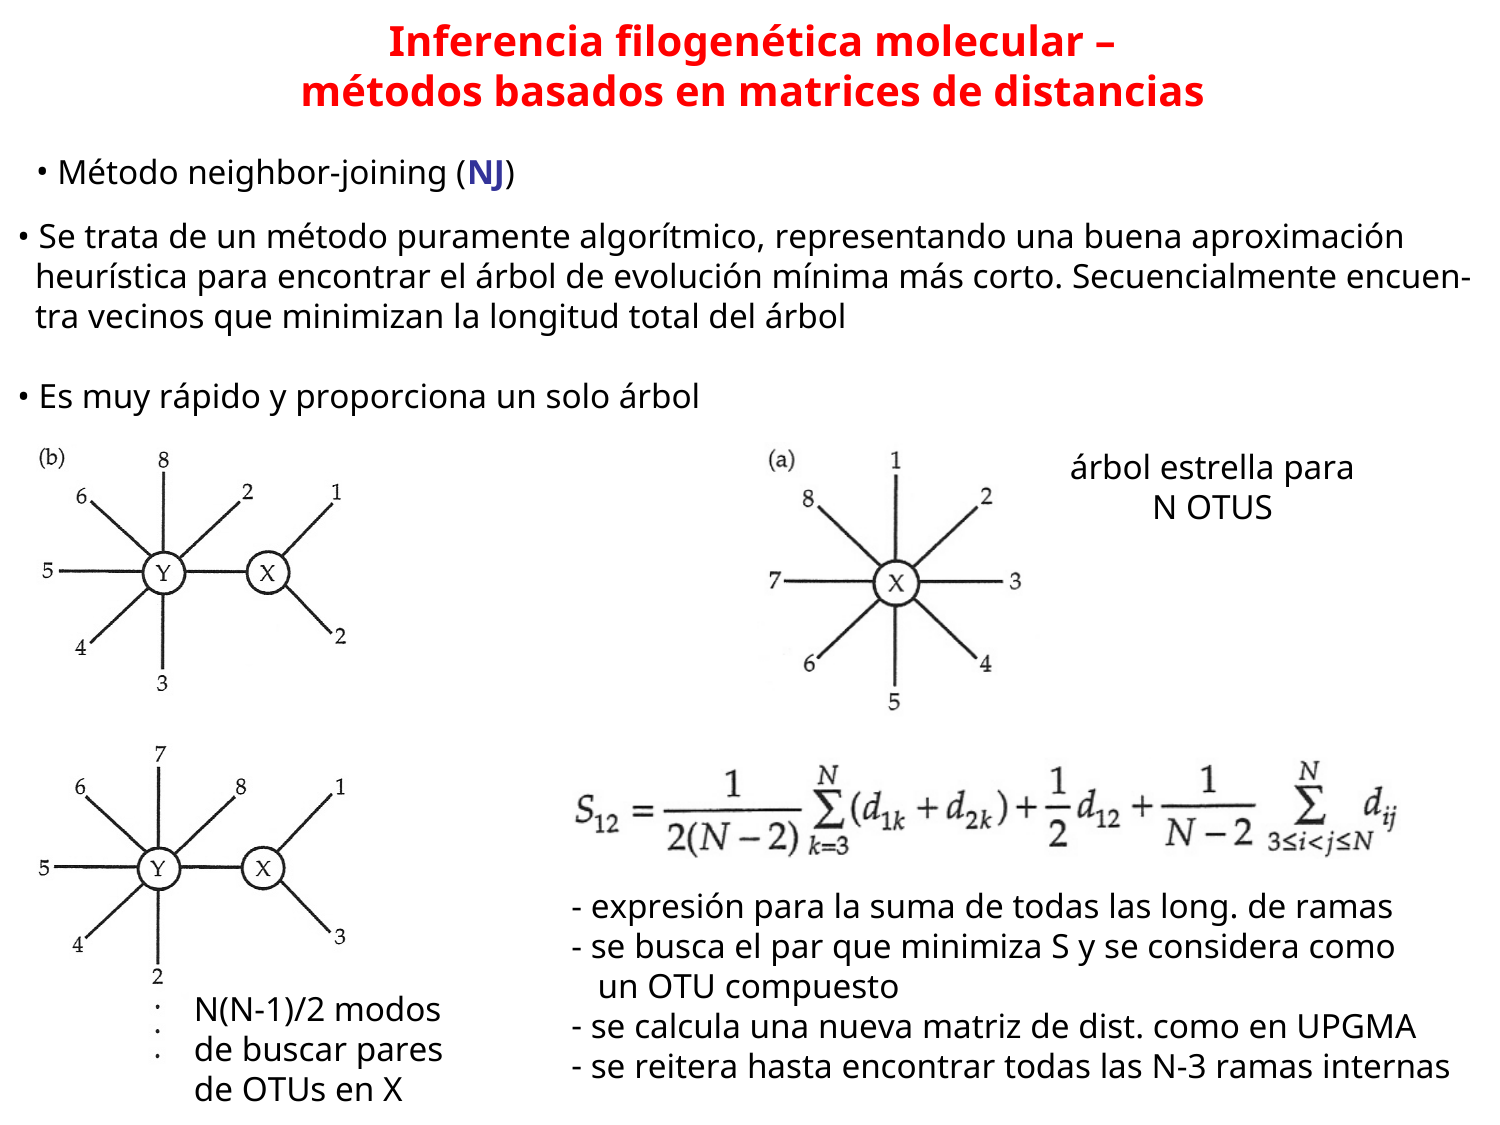

Inferencia filogenética molecular –
métodos basados en matrices de distancias
 Método neighbor-joining (NJ)
 Se trata de un método puramente algorítmico, representando una buena aproximación
 heurística para encontrar el árbol de evolución mínima más corto. Secuencialmente encuen-
 tra vecinos que minimizan la longitud total del árbol
 Es muy rápido y proporciona un solo árbol
árbol estrella para
N OTUS
N(N-1)/2 modos
de buscar pares
de OTUs en X
 expresión para la suma de todas las long. de ramas
 se busca el par que minimiza S y se considera como
 un OTU compuesto
 se calcula una nueva matriz de dist. como en UPGMA
 se reitera hasta encontrar todas las N-3 ramas internas